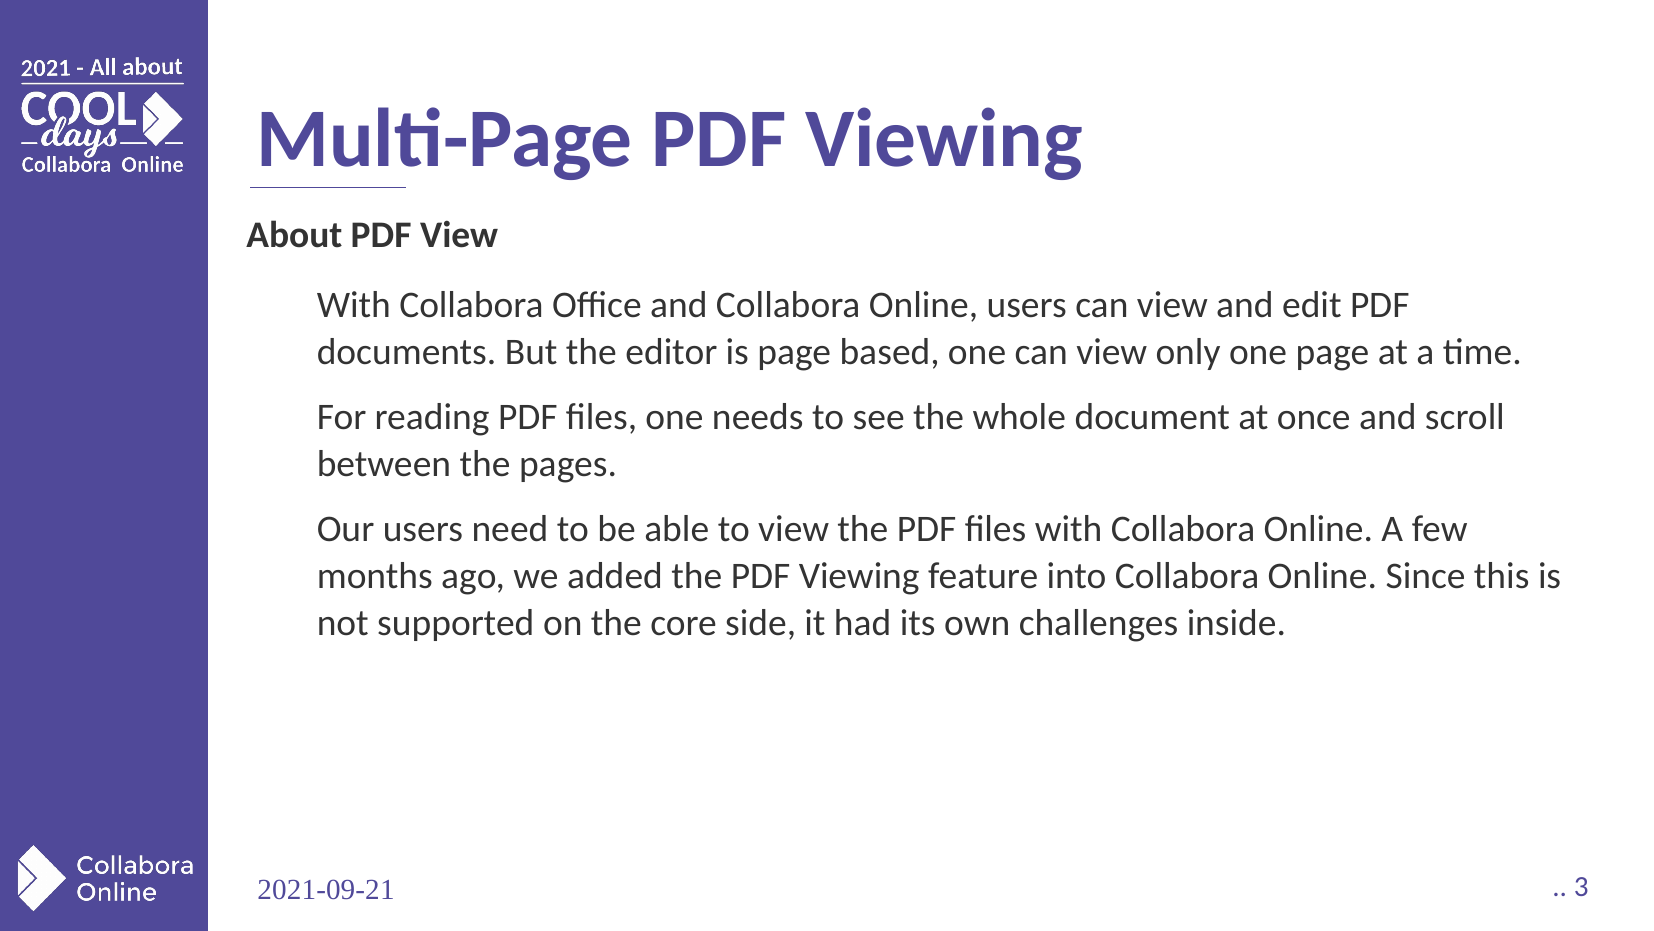

# Multi-Page PDF Viewing
About PDF View
With Collabora Office and Collabora Online, users can view and edit PDF documents. But the editor is page based, one can view only one page at a time.
For reading PDF files, one needs to see the whole document at once and scroll between the pages.
Our users need to be able to view the PDF files with Collabora Online. A few months ago, we added the PDF Viewing feature into Collabora Online. Since this is not supported on the core side, it had its own challenges inside.
2021-09-21
3